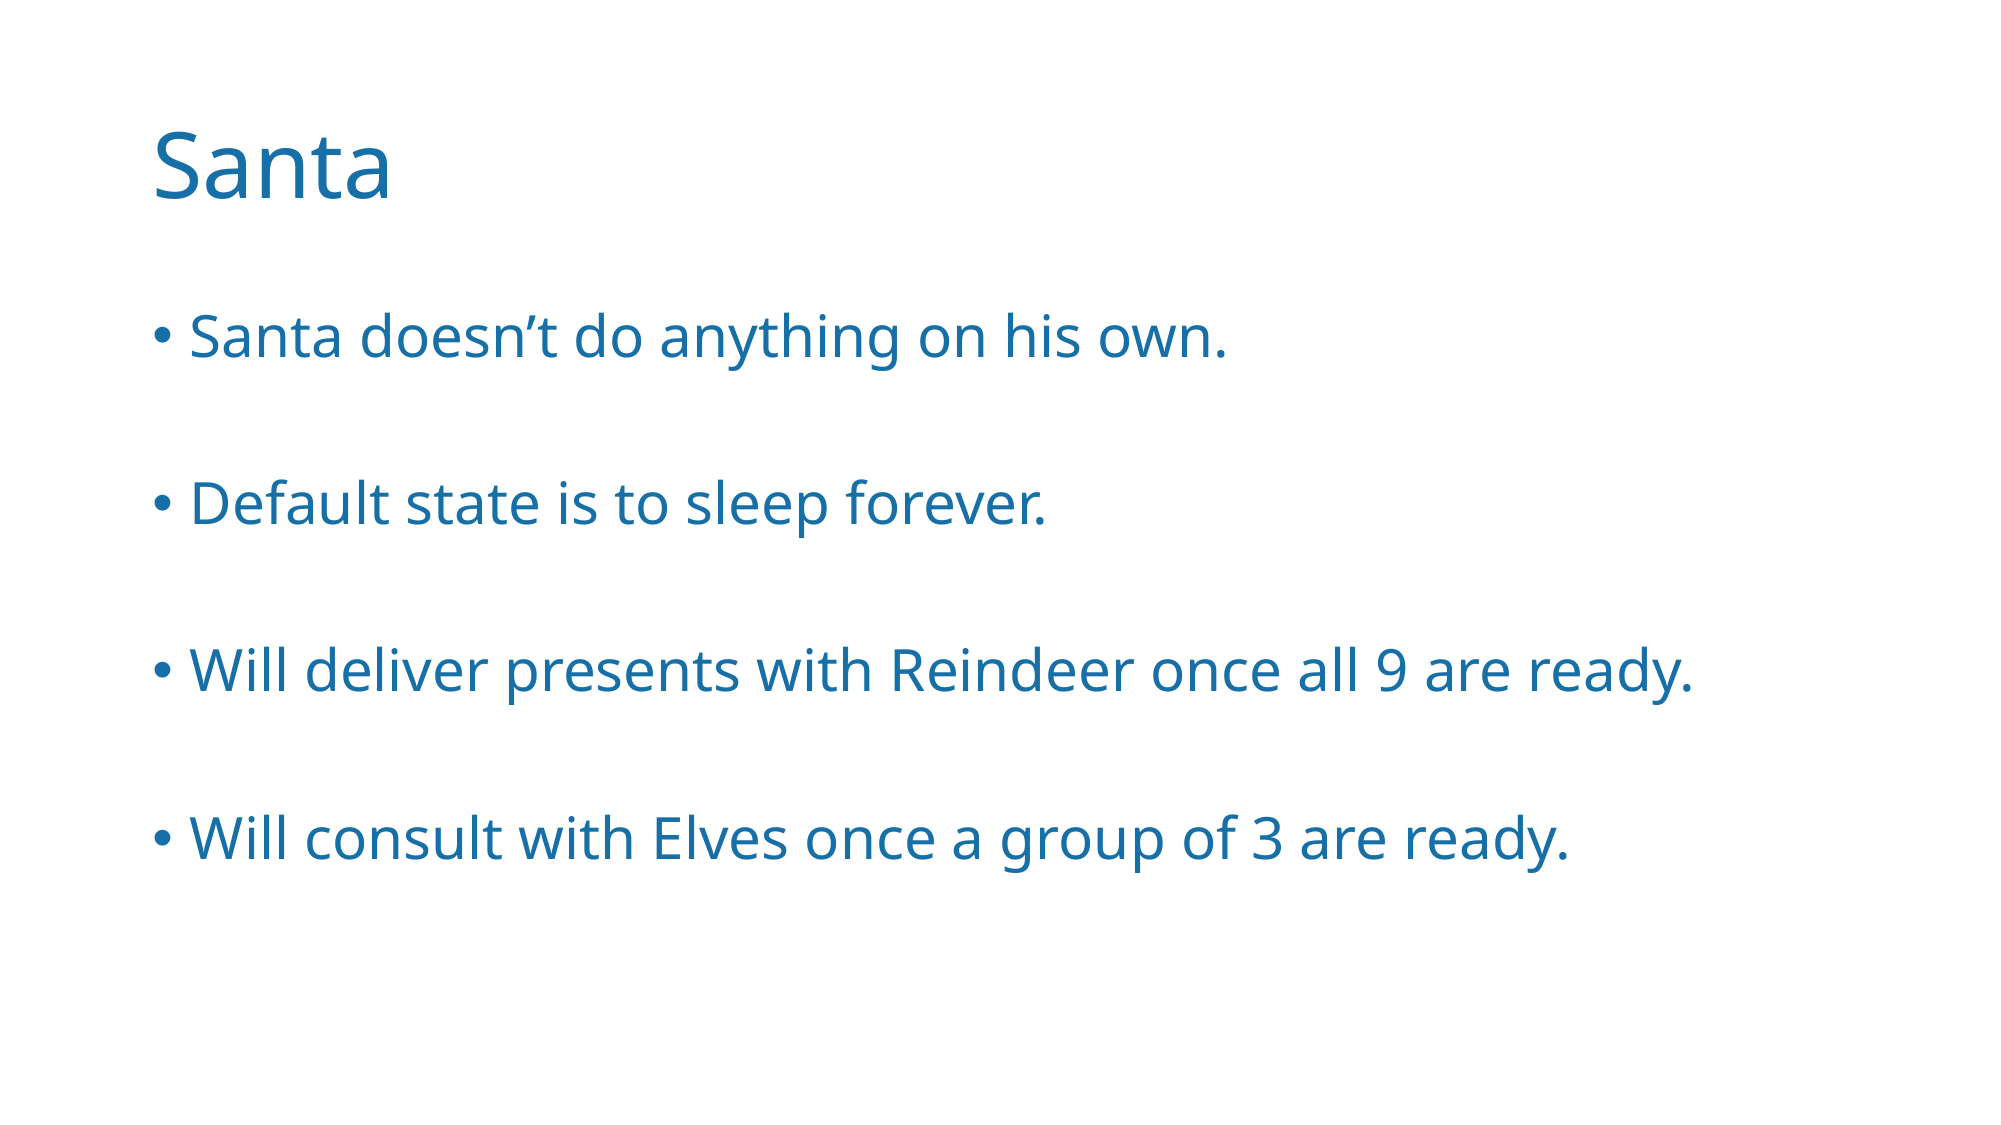

# Santa
Santa doesn’t do anything on his own.
Default state is to sleep forever.
Will deliver presents with Reindeer once all 9 are ready.
Will consult with Elves once a group of 3 are ready.